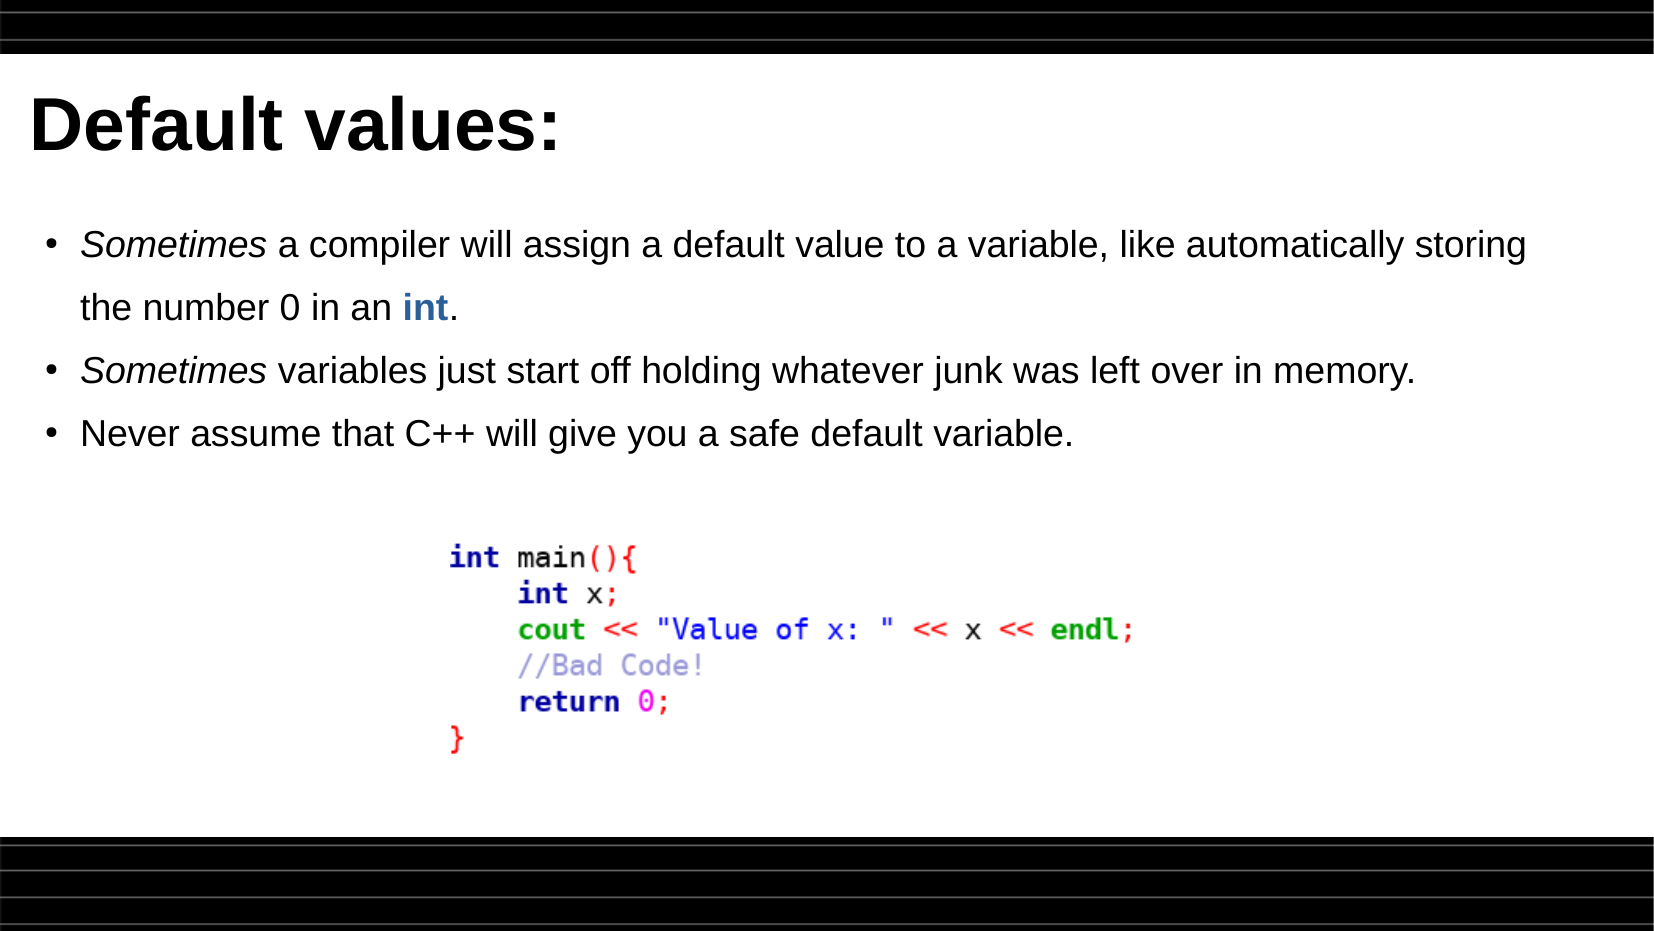

Default values:
Sometimes a compiler will assign a default value to a variable, like automatically storing the number 0 in an int.
Sometimes variables just start off holding whatever junk was left over in memory.
Never assume that C++ will give you a safe default variable.